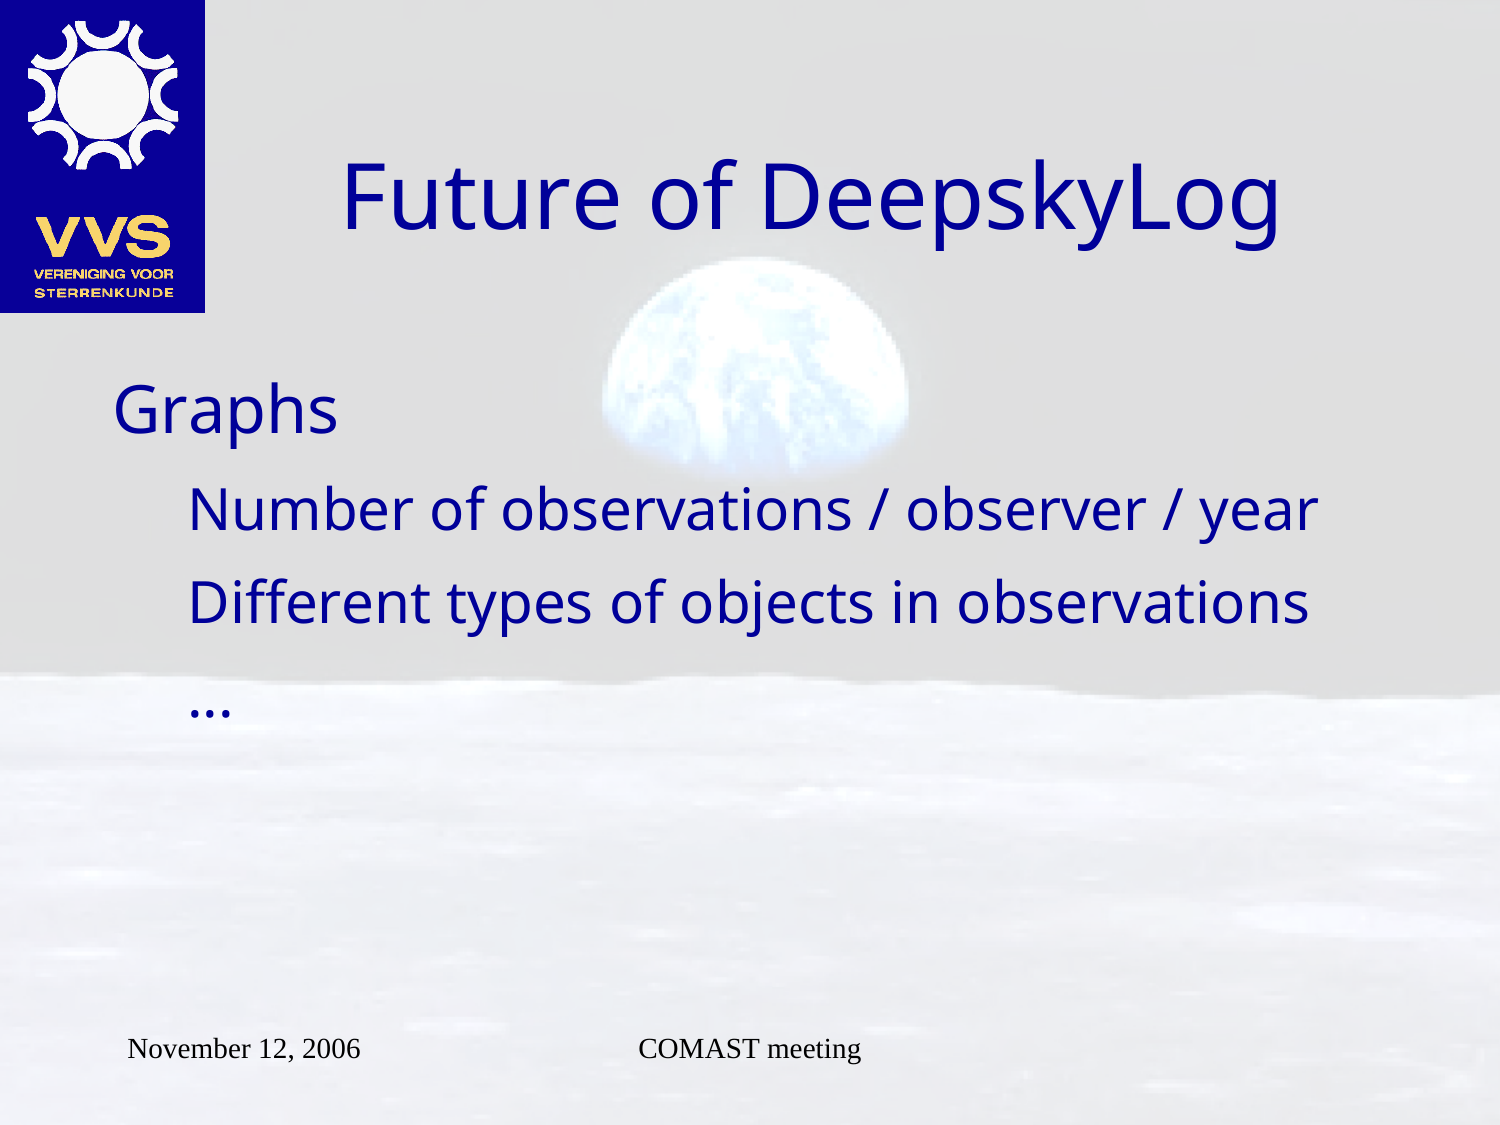

# Future of DeepskyLog
Graphs
Number of observations / observer / year
Different types of objects in observations
...
November 12, 2006
COMAST meeting